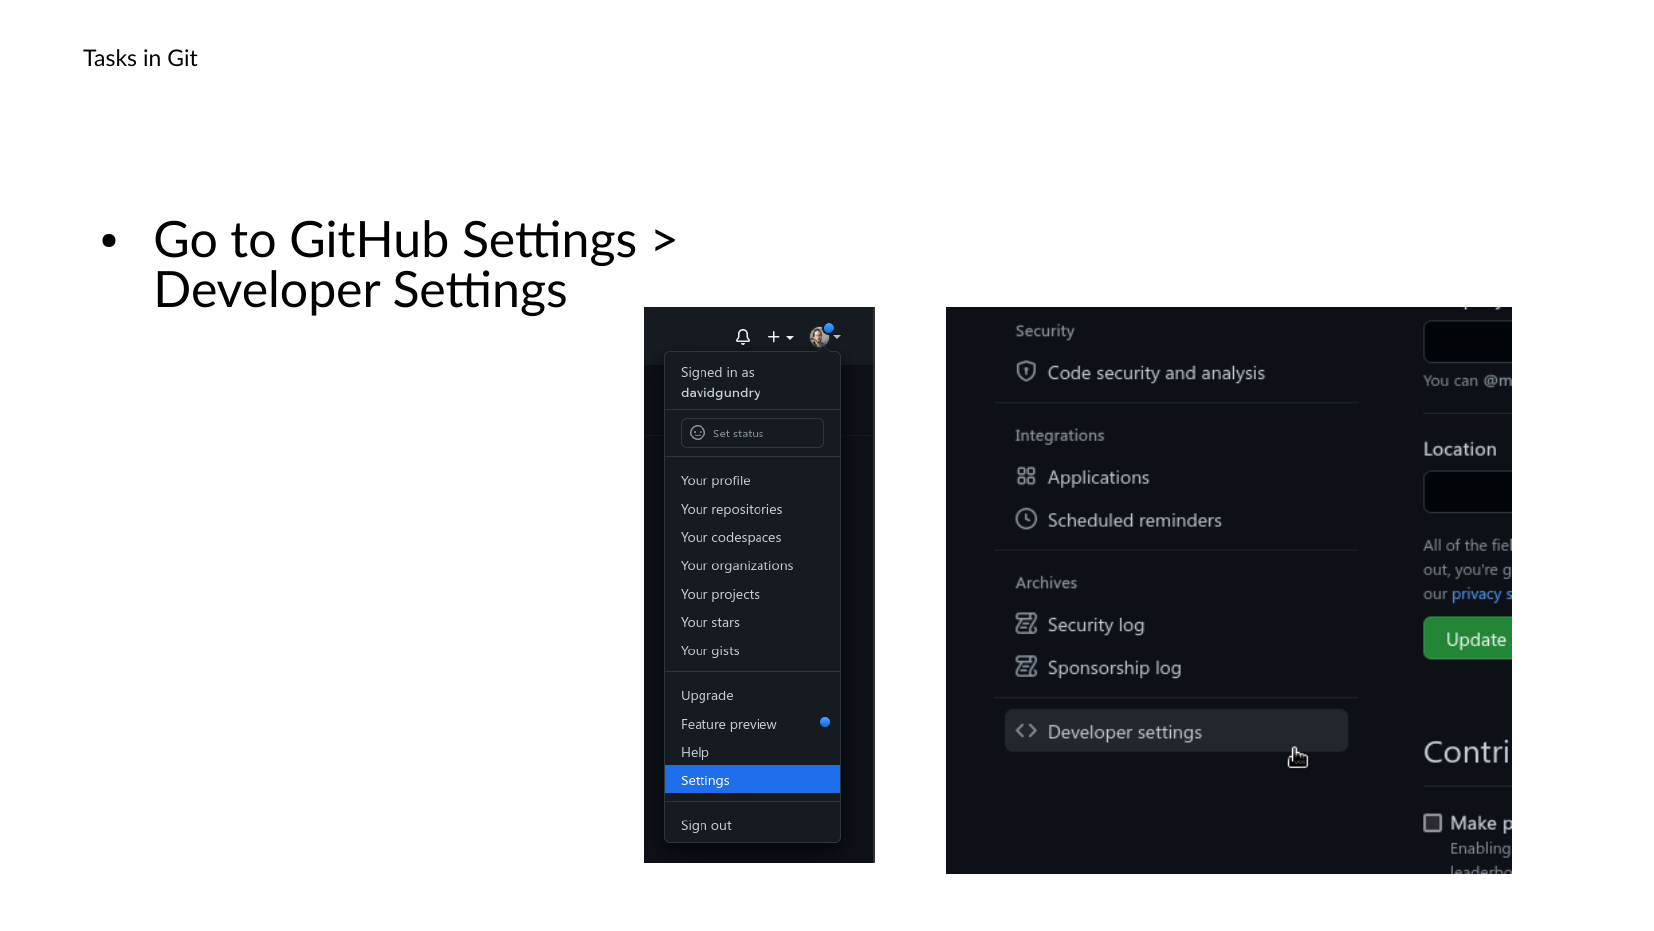

# Tasks in Git
Go to GitHub Settings > Developer Settings